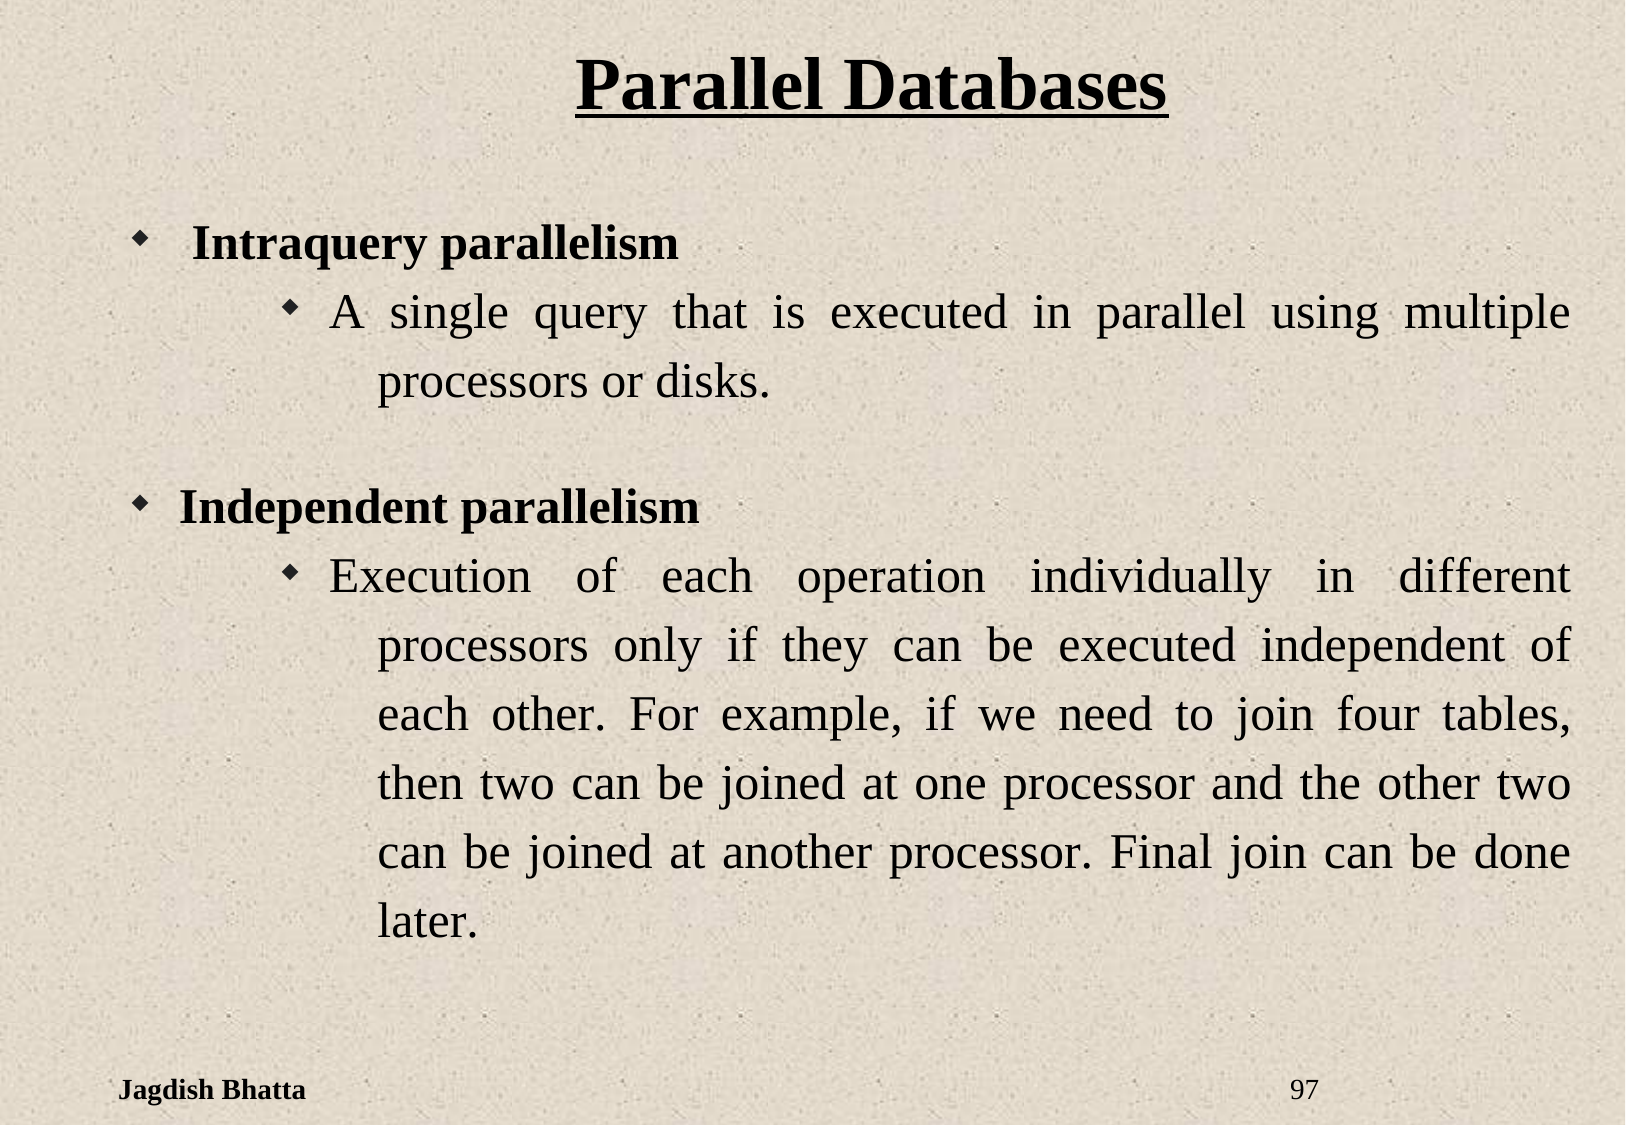

# Parallel Databases
 Intraquery parallelism
A single query that is executed in parallel using multiple processors or disks.
Independent parallelism
Execution of each operation individually in different processors only if they can be executed independent of each other. For example, if we need to join four tables, then two can be joined at one processor and the other two can be joined at another processor. Final join can be done later.
Jagdish Bhatta
96